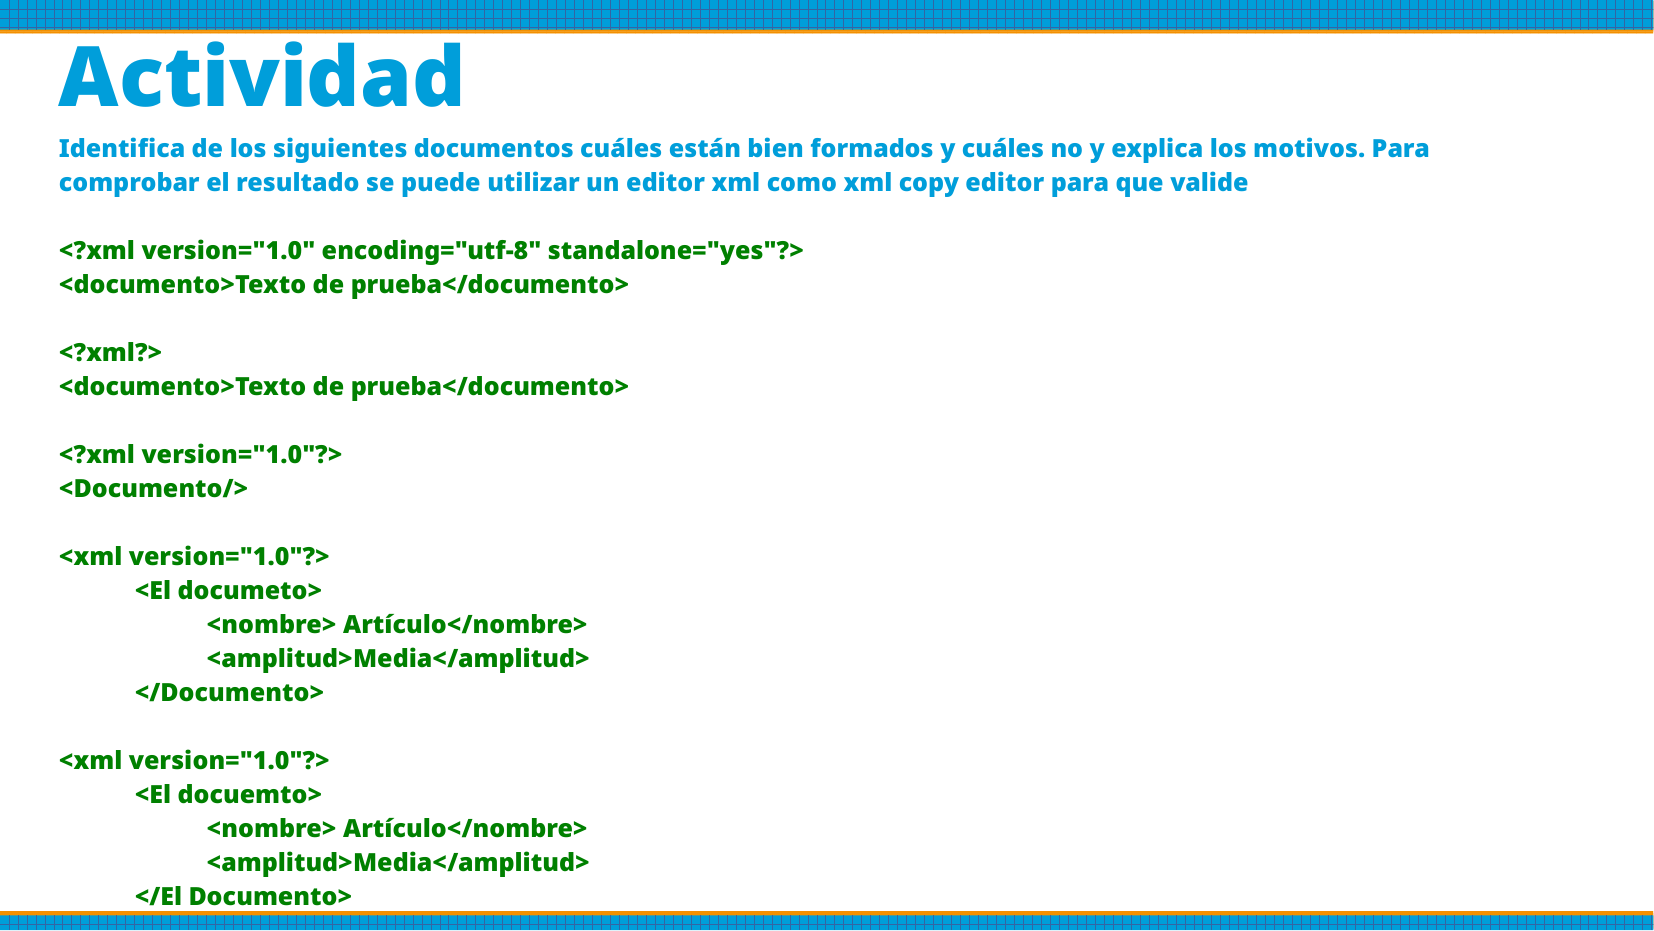

# Actividad
Identifica de los siguientes documentos cuáles están bien formados y cuáles no y explica los motivos. Para comprobar el resultado se puede utilizar un editor xml como xml copy editor para que valide
<?xml version="1.0" encoding="utf-8" standalone="yes"?>
<documento>Texto de prueba</documento>
<?xml?>
<documento>Texto de prueba</documento>
<?xml version="1.0"?>
<Documento/>
<xml version="1.0"?>
	<El documeto>
		<nombre> Artículo</nombre>
		<amplitud>Media</amplitud>
	</Documento>
<xml version="1.0"?>
	<El docuemto>
		<nombre> Artículo</nombre>
		<amplitud>Media</amplitud>
	</El Documento>